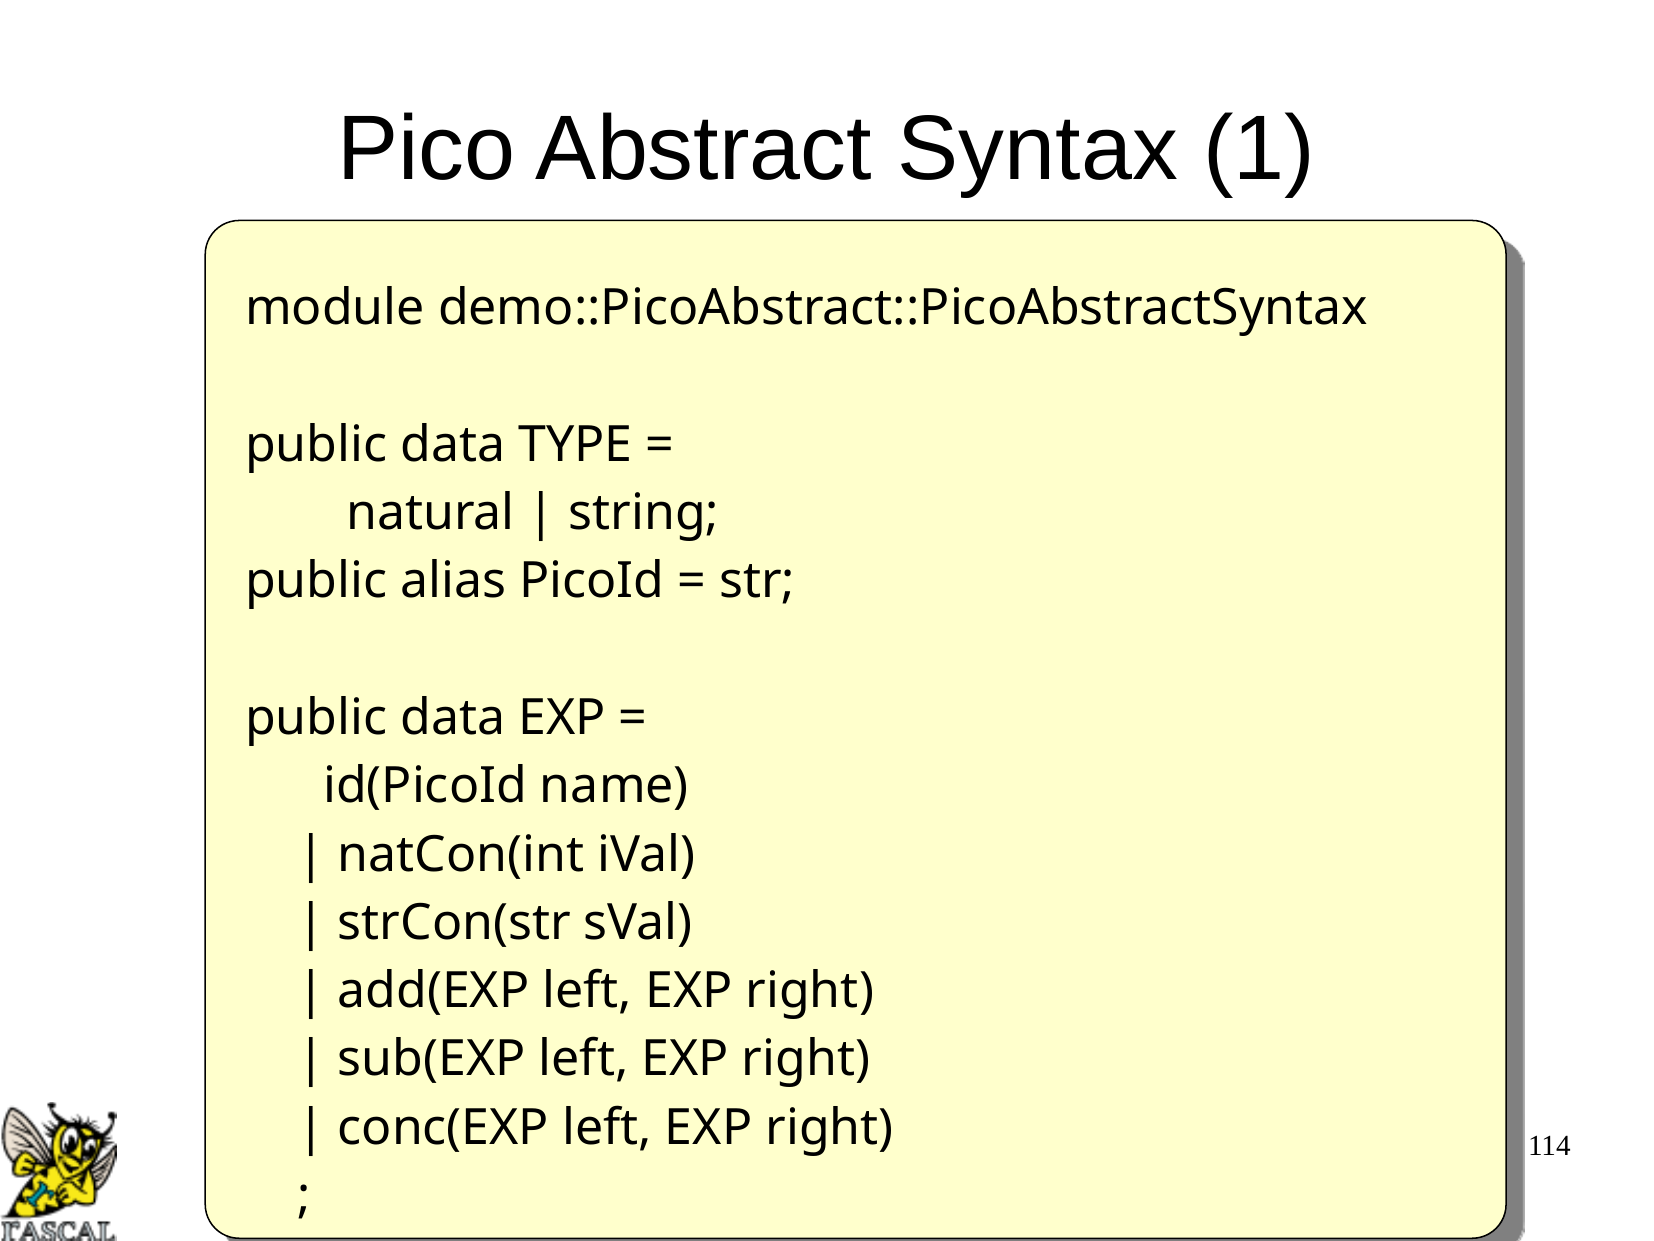

# Pico Abstract Syntax (1)
module demo::PicoAbstract::PicoAbstractSyntax
public data TYPE =
	 natural | string;
public alias PicoId = str;
public data EXP =
 id(PicoId name)
 | natCon(int iVal)
 | strCon(str sVal)
 | add(EXP left, EXP right)
 | sub(EXP left, EXP right)
 | conc(EXP left, EXP right)
 ;
114